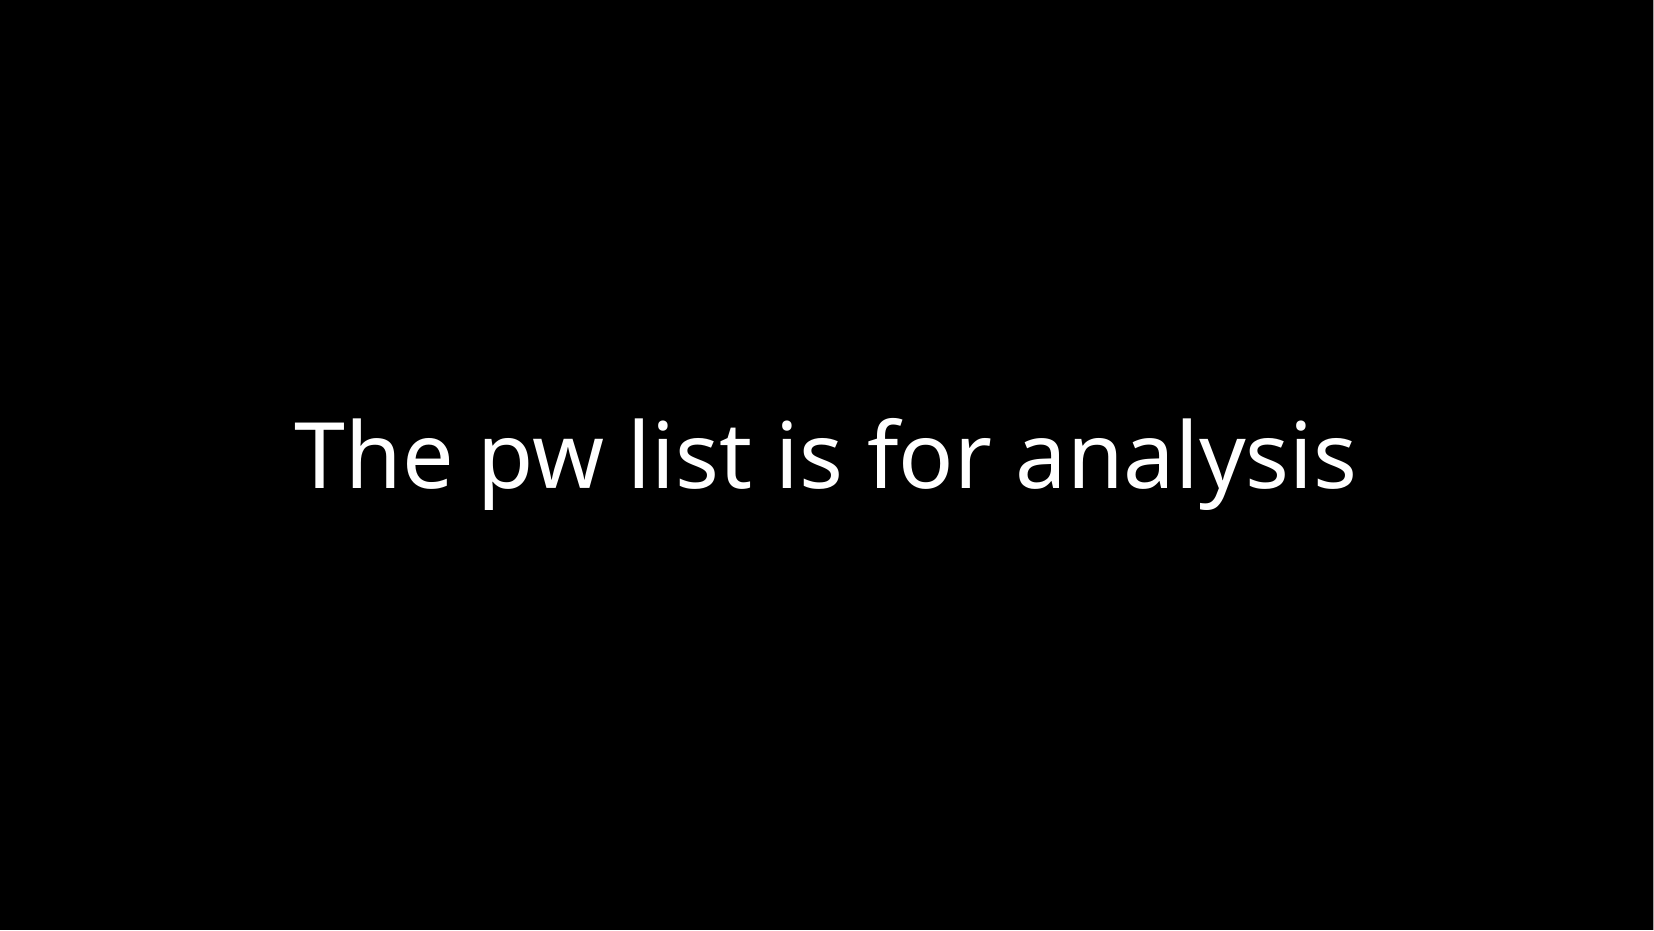

# The pw list is for analysis